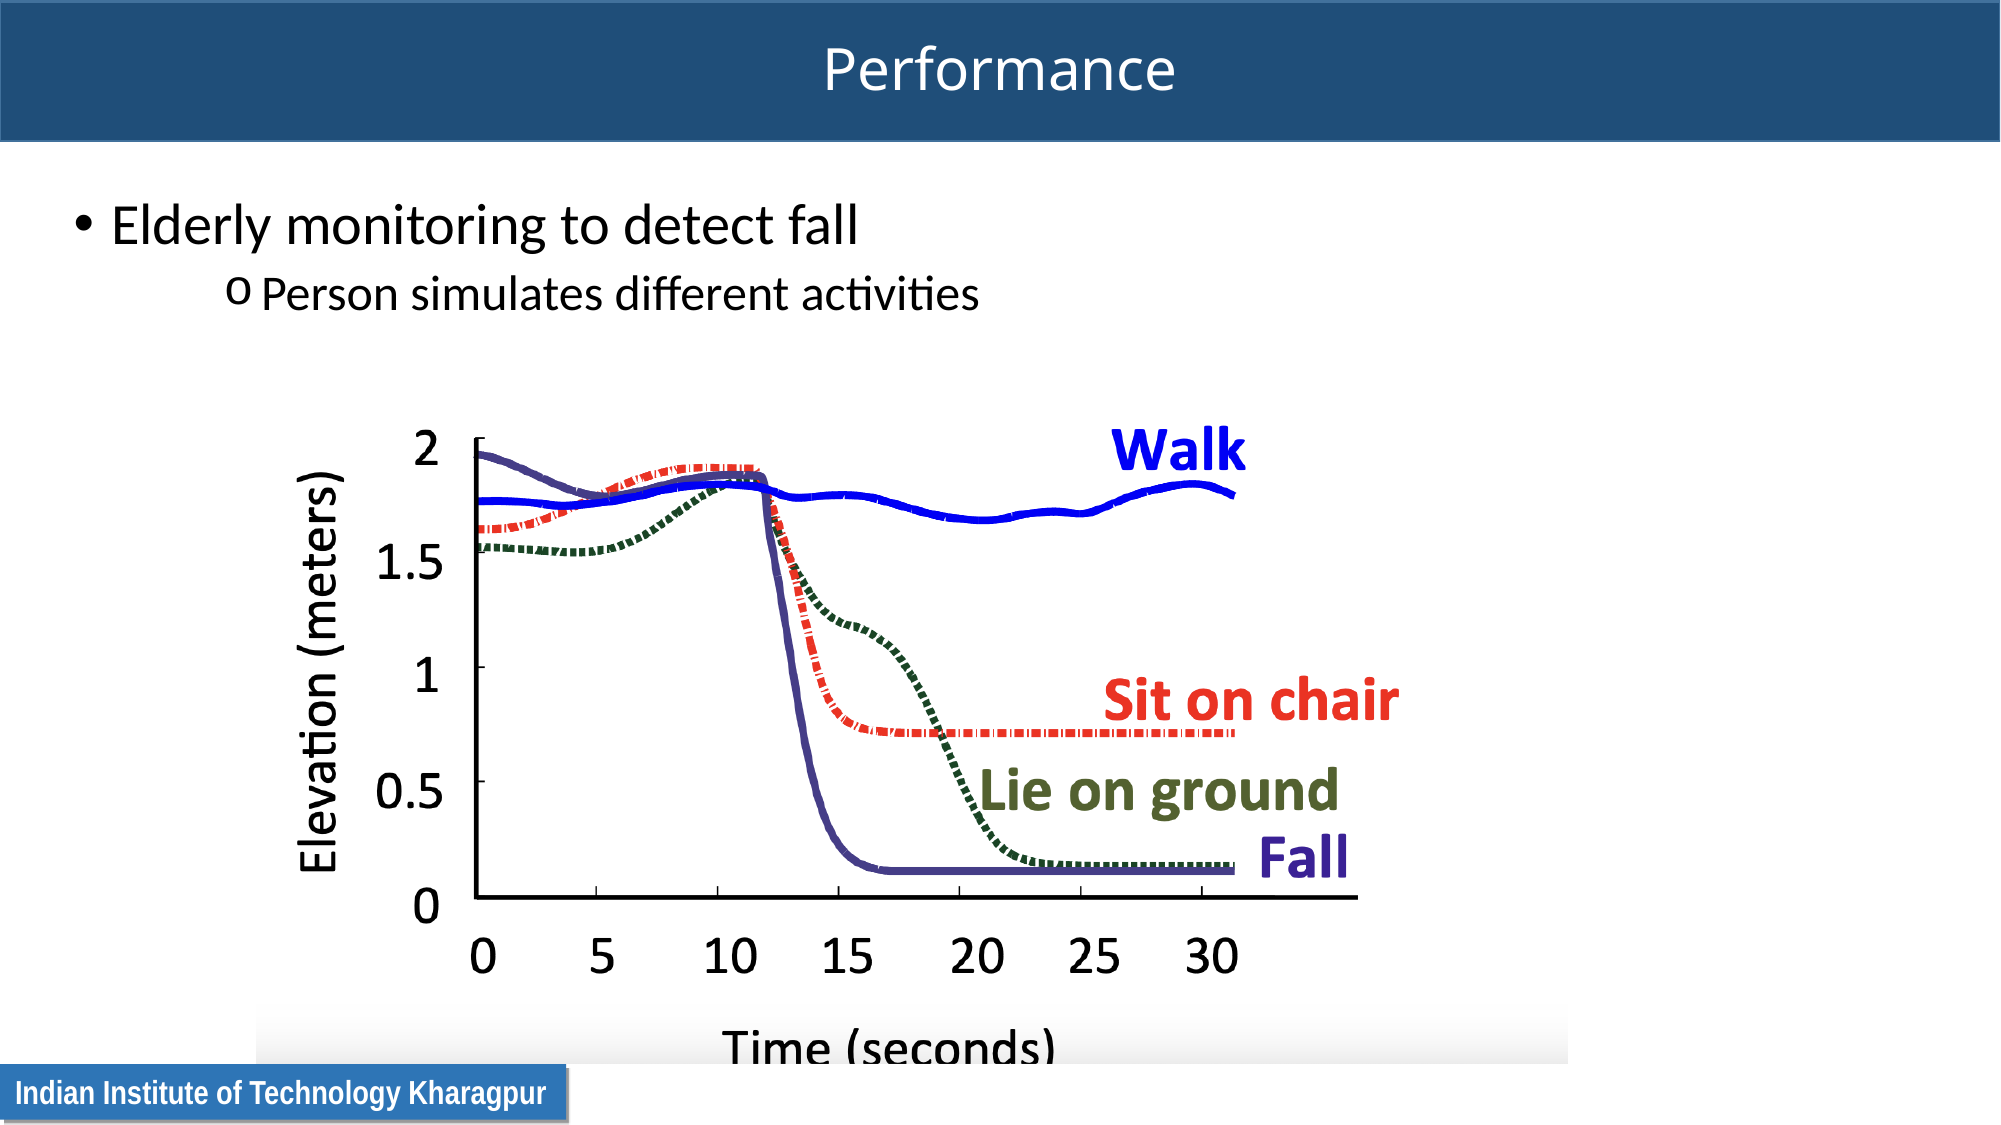

Performance
# Elderly monitoring to detect fall
Person simulates different activities